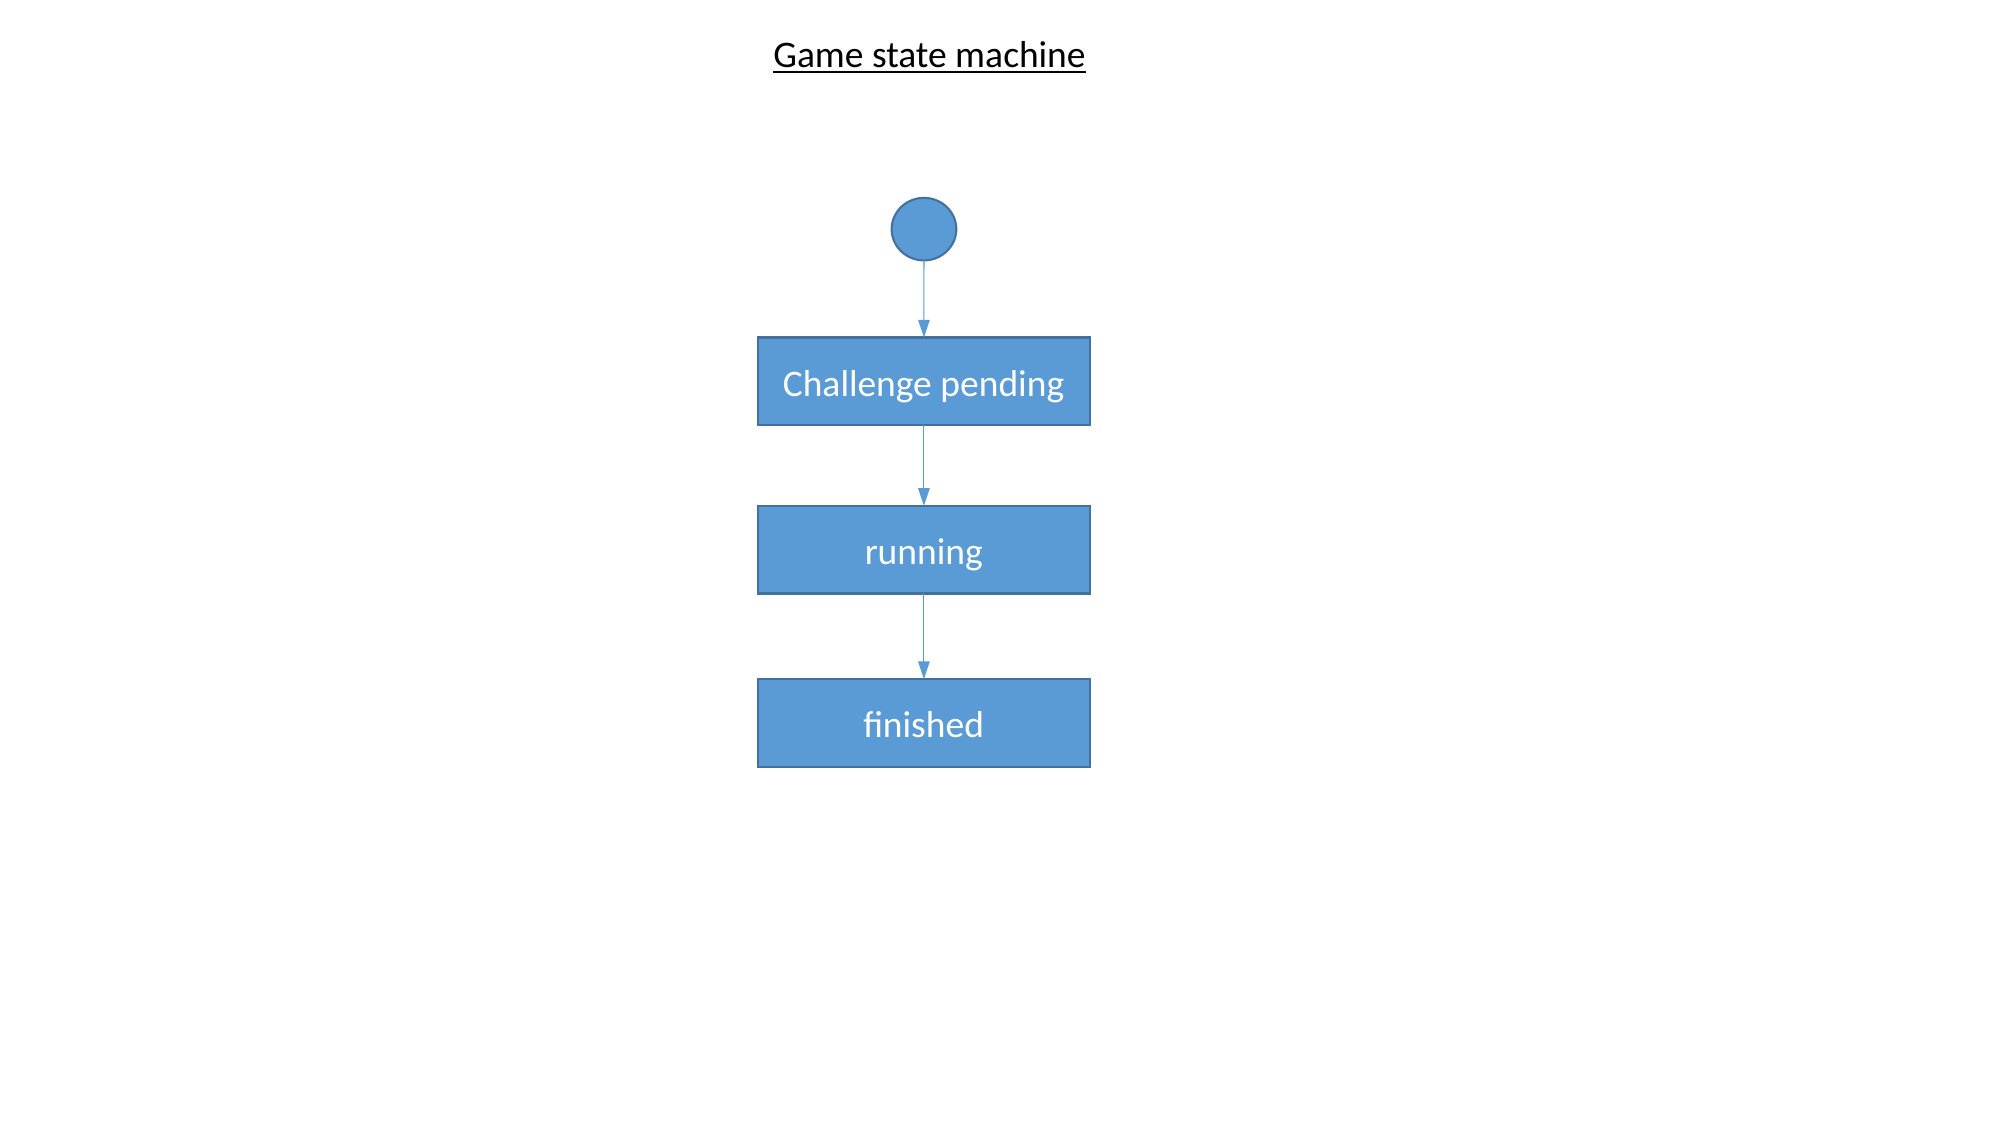

Game state machine
Challenge pending
running
finished